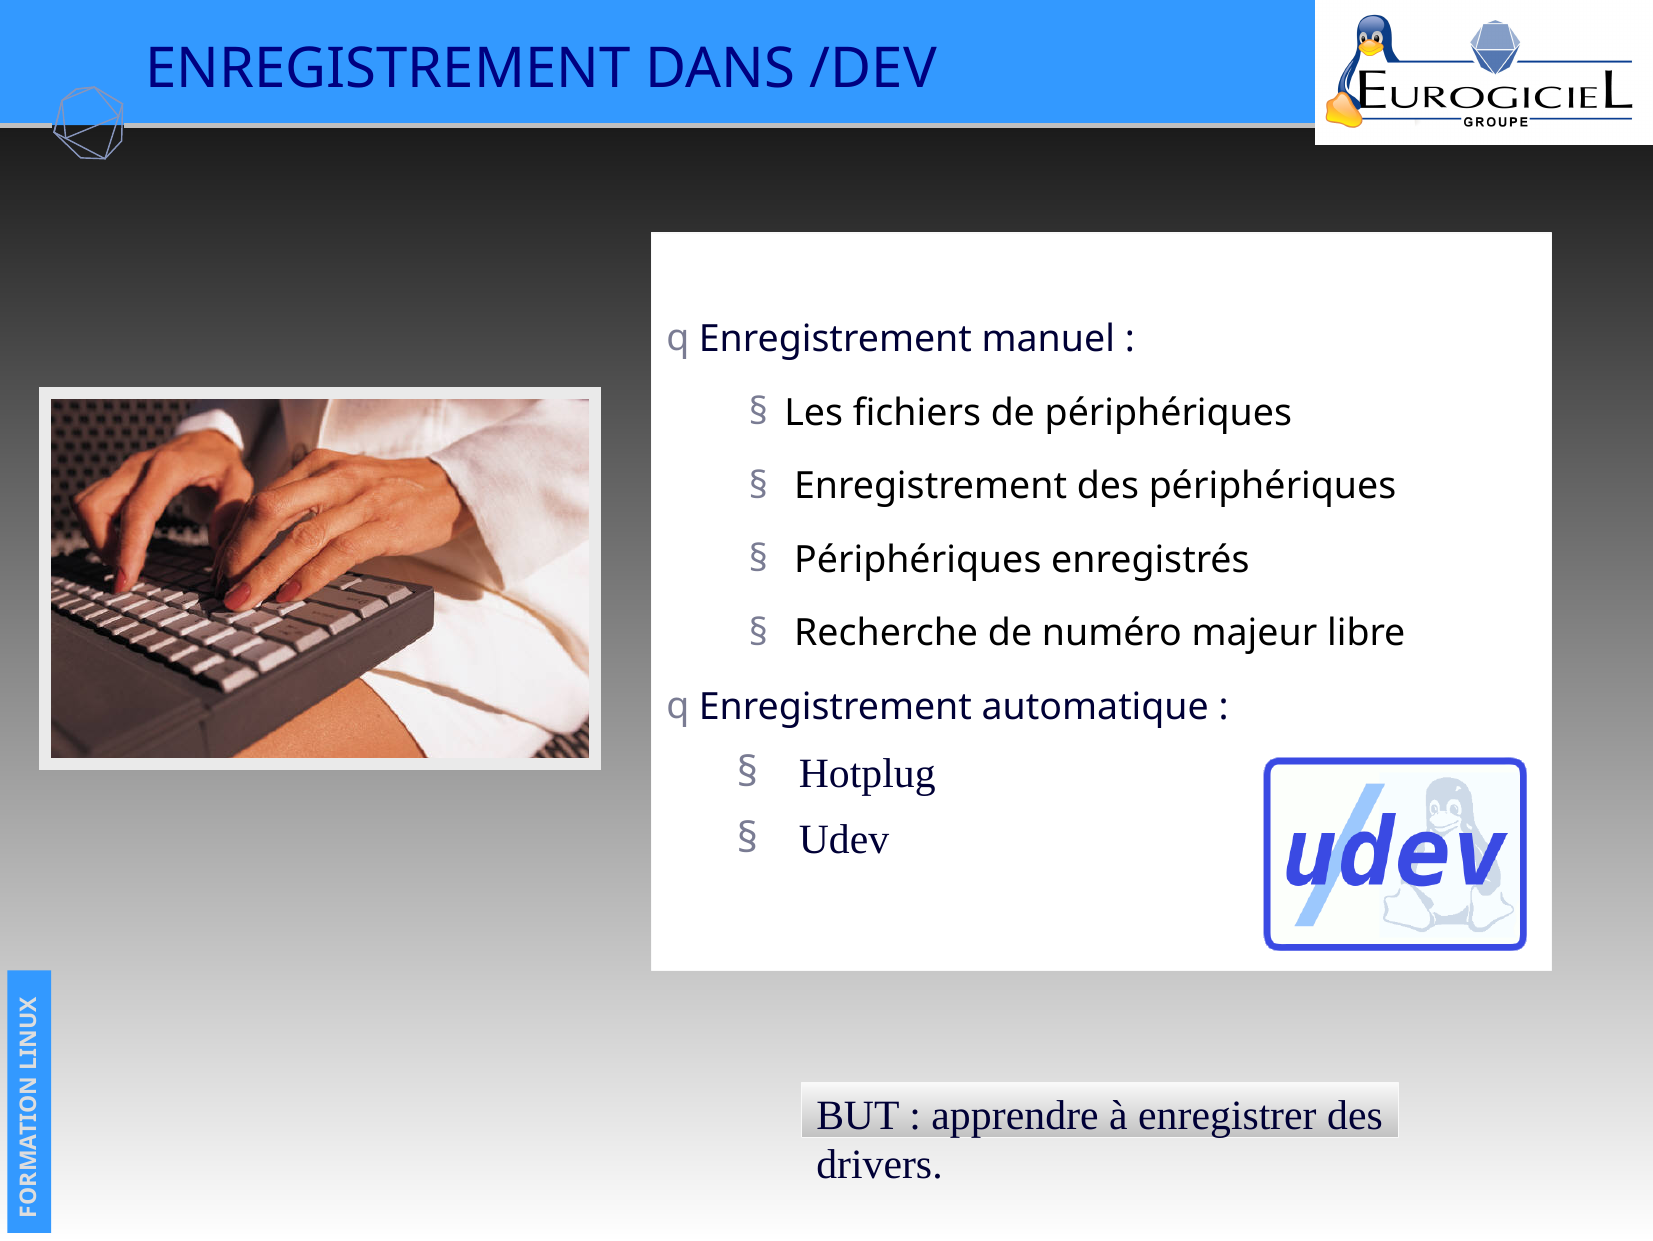

# ENREGISTREMENT DANS /DEV
 Enregistrement manuel :
Les fichiers de périphériques
 Enregistrement des périphériques
 Périphériques enregistrés
 Recherche de numéro majeur libre
 Enregistrement automatique :
Hotplug
Udev
BUT : apprendre à enregistrer des drivers.